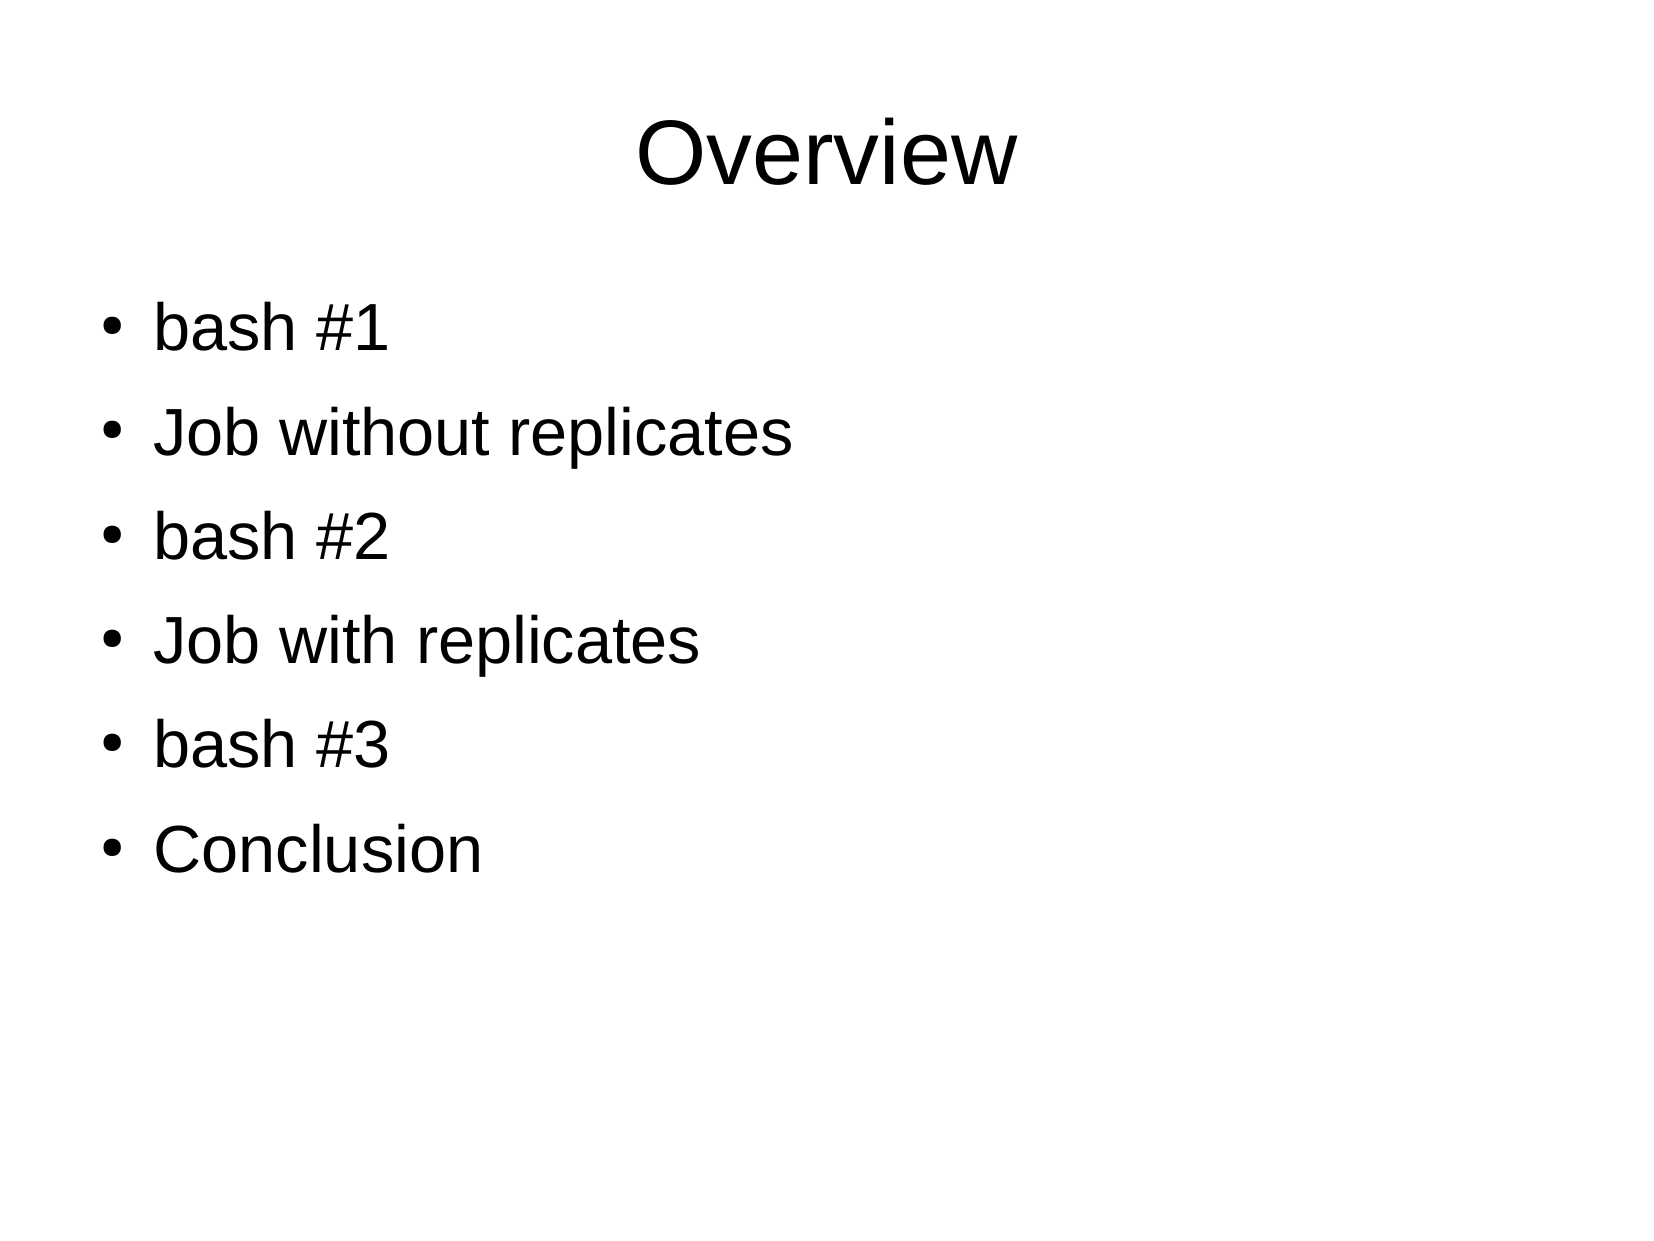

# Overview
bash #1
Job without replicates
bash #2
Job with replicates
bash #3
Conclusion